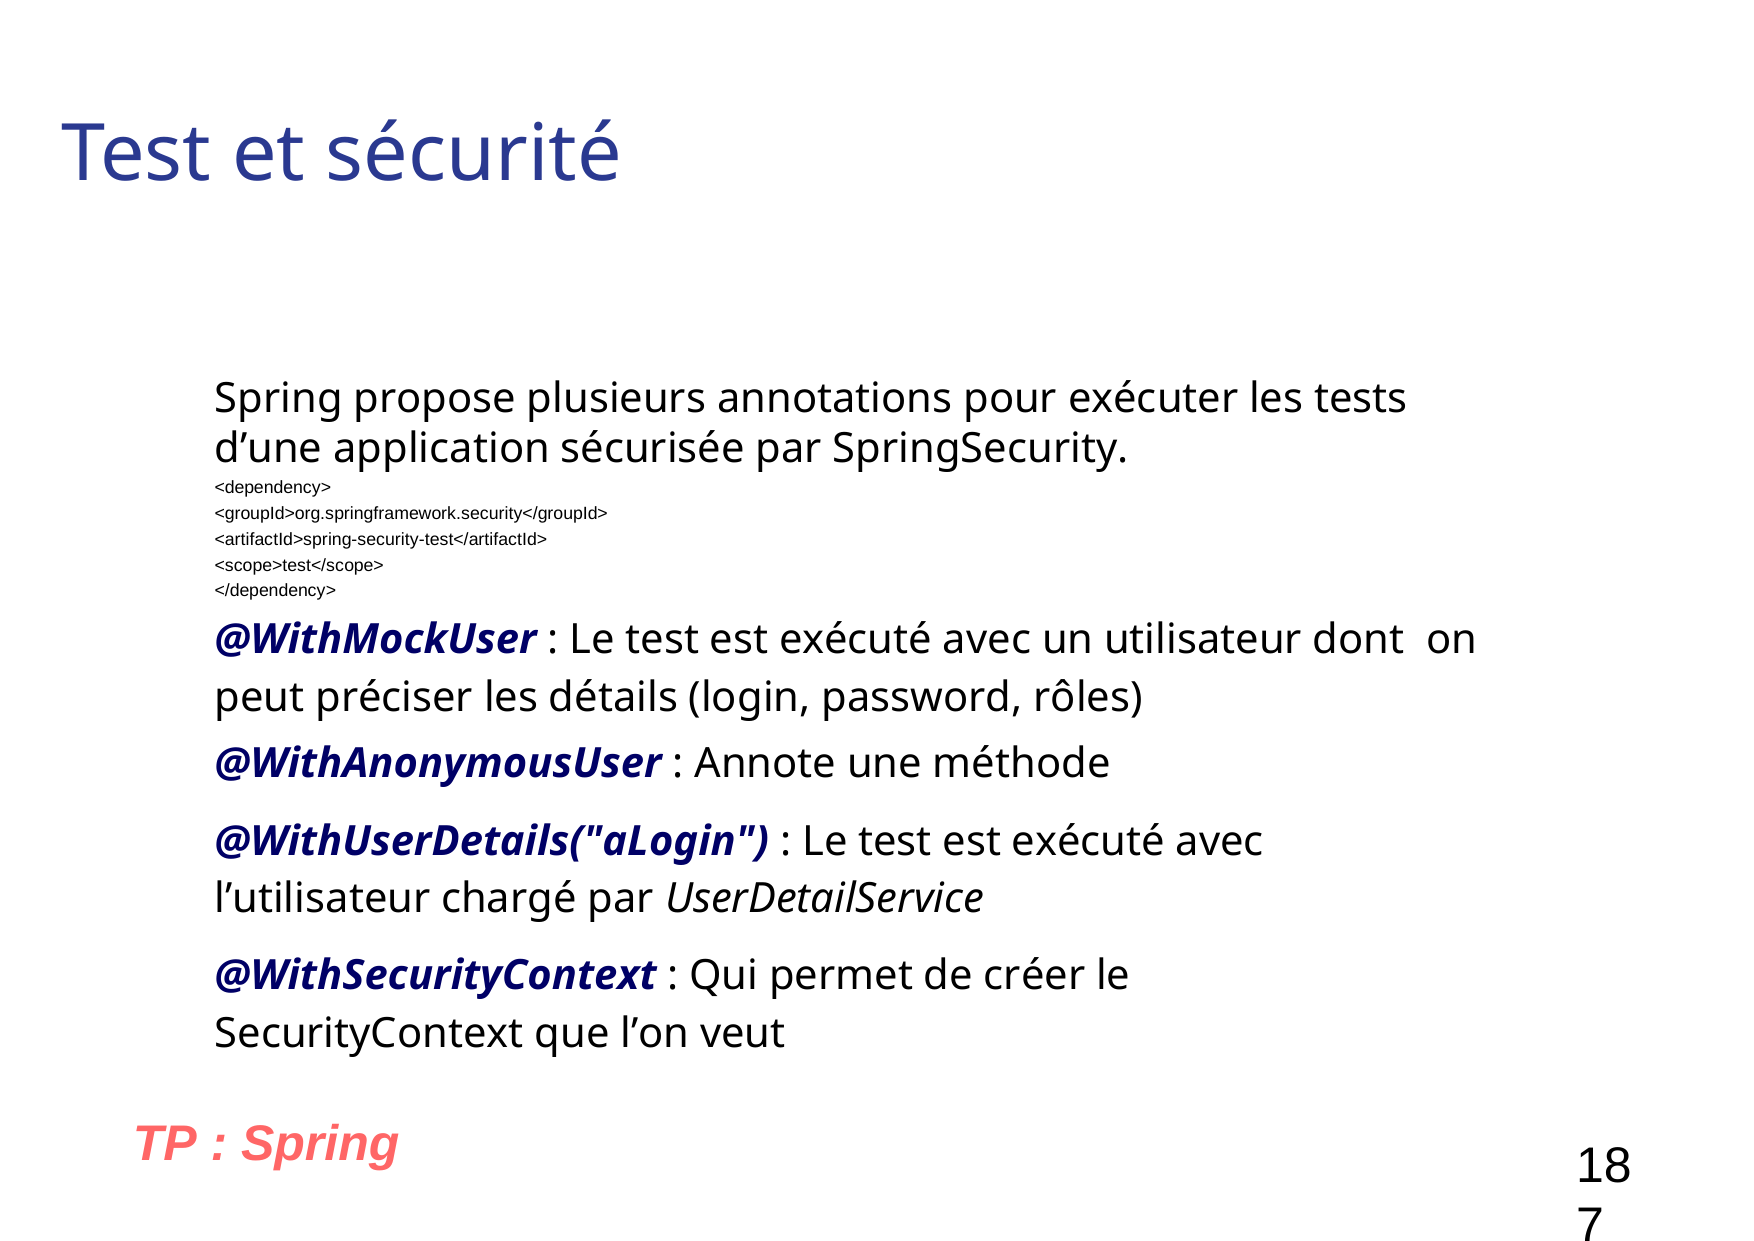

# Test et sécurité
Spring propose plusieurs annotations pour exécuter les tests d’une application sécurisée par SpringSecurity.
<dependency>
<groupId>org.springframework.security</groupId>
<artifactId>spring-security-test</artifactId>
<scope>test</scope>
</dependency>
@WithMockUser : Le test est exécuté avec un utilisateur dont on peut préciser les détails (login, password, rôles)
@WithAnonymousUser : Annote une méthode
@WithUserDetails("aLogin") : Le test est exécuté avec l’utilisateur chargé par UserDetailService
@WithSecurityContext : Qui permet de créer le SecurityContext que l’on veut
TP : Spring
187